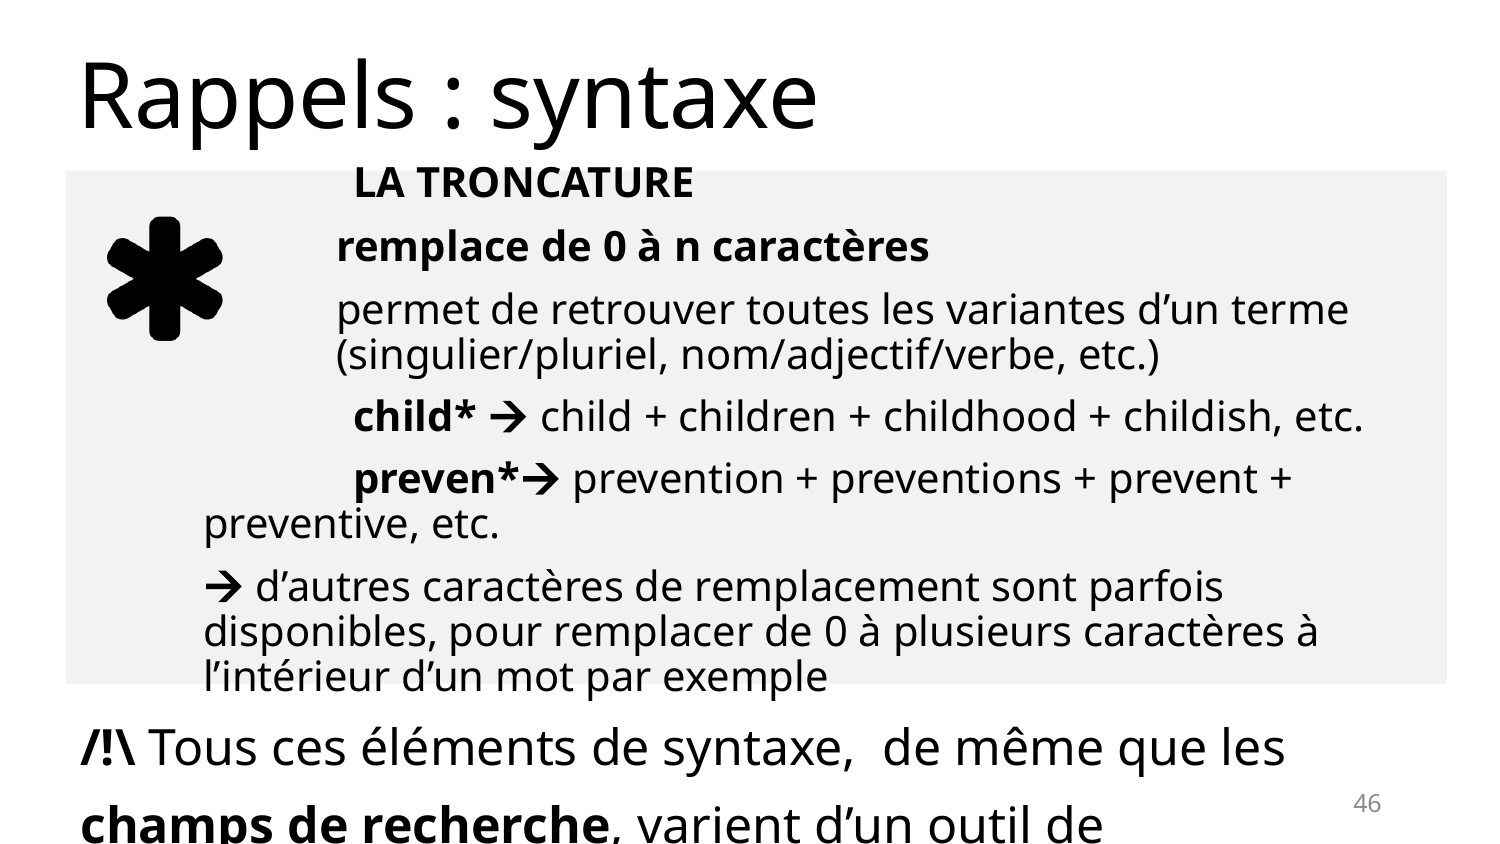

Rappels : syntaxe
	LA TRONCATURE
	remplace de 0 à n caractères
	permet de retrouver toutes les variantes d’un terme (singulier/pluriel, nom/adjectif/verbe, etc.)
	child*  child + children + childhood + childish, etc.
	preven* prevention + preventions + prevent + preventive, etc.
 d’autres caractères de remplacement sont parfois disponibles, pour remplacer de 0 à plusieurs caractères à l’intérieur d’un mot par exemple
/!\ Tous ces éléments de syntaxe, de même que les champs de recherche, varient d’un outil de recherche à l’autre.
46